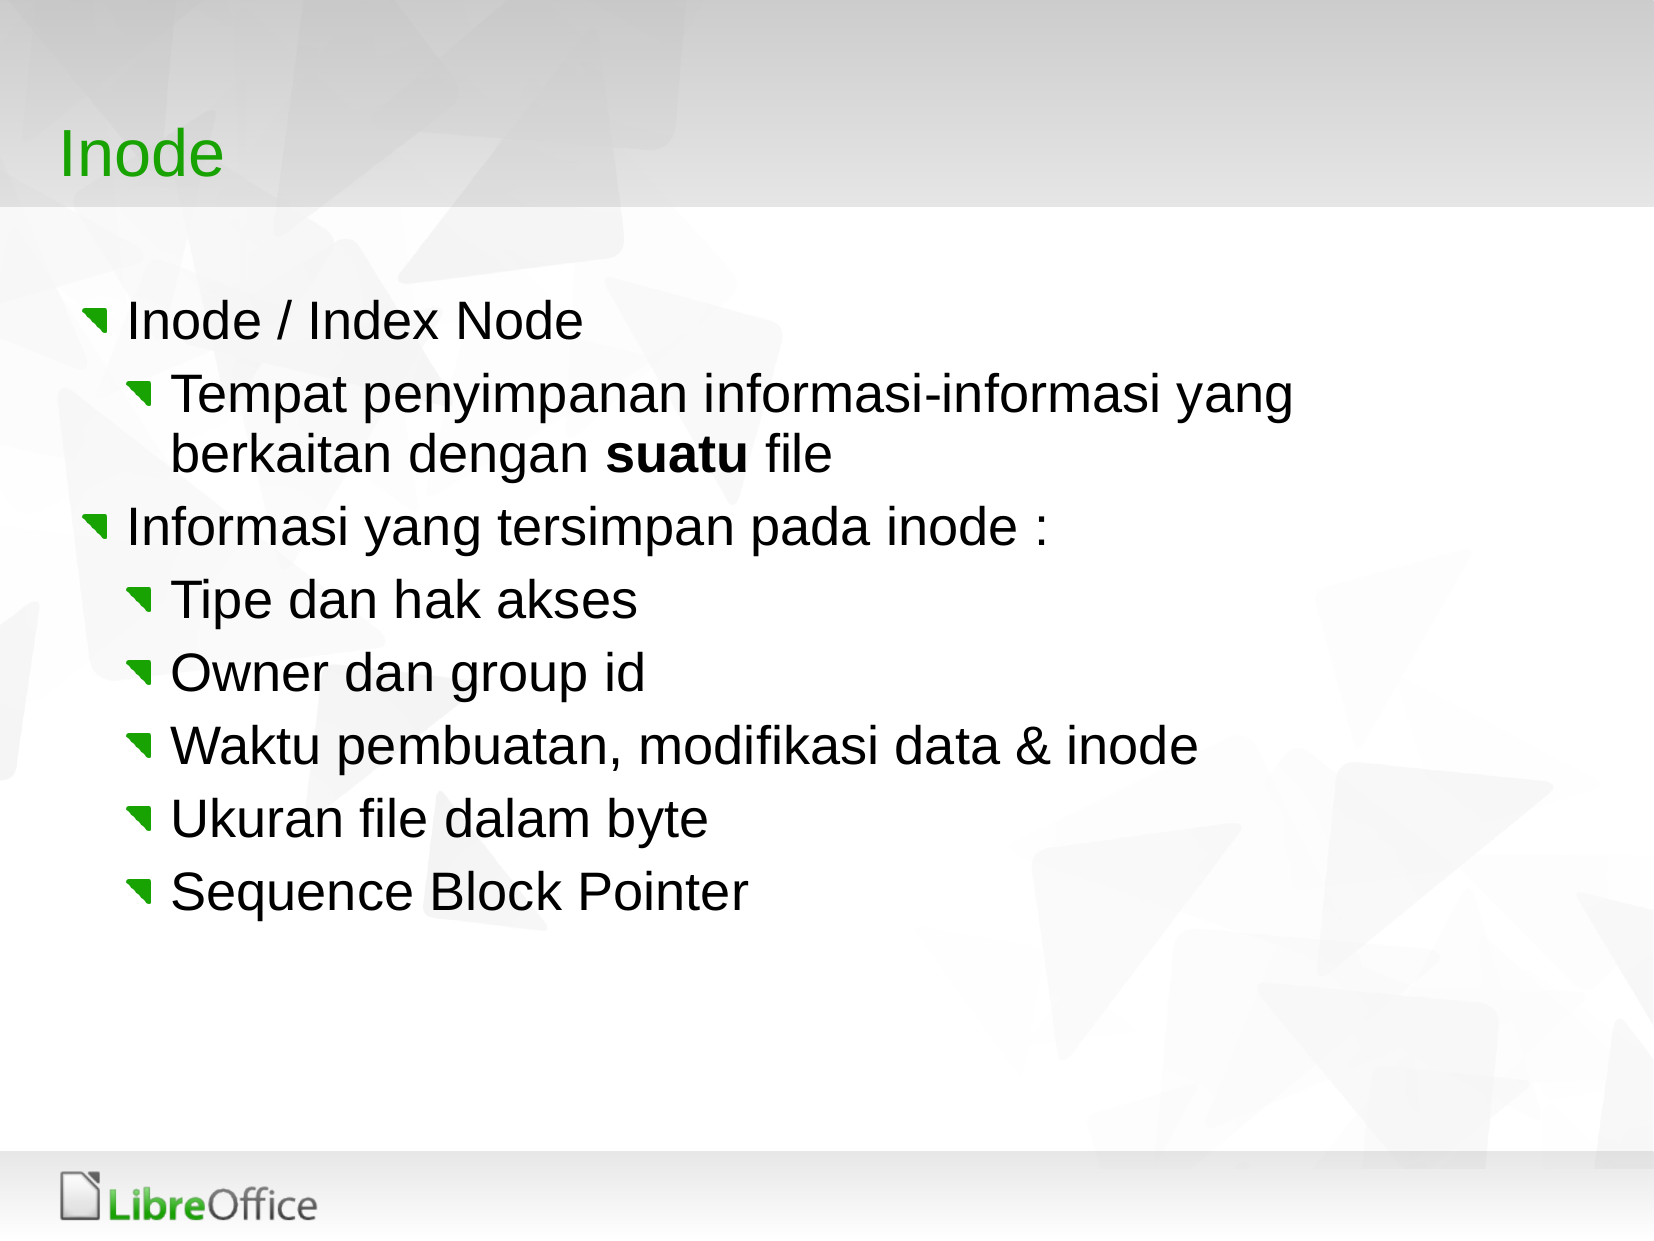

# Inode
Inode / Index Node
Tempat penyimpanan informasi-informasi yang berkaitan dengan suatu file
Informasi yang tersimpan pada inode :
Tipe dan hak akses
Owner dan group id
Waktu pembuatan, modifikasi data & inode
Ukuran file dalam byte
Sequence Block Pointer